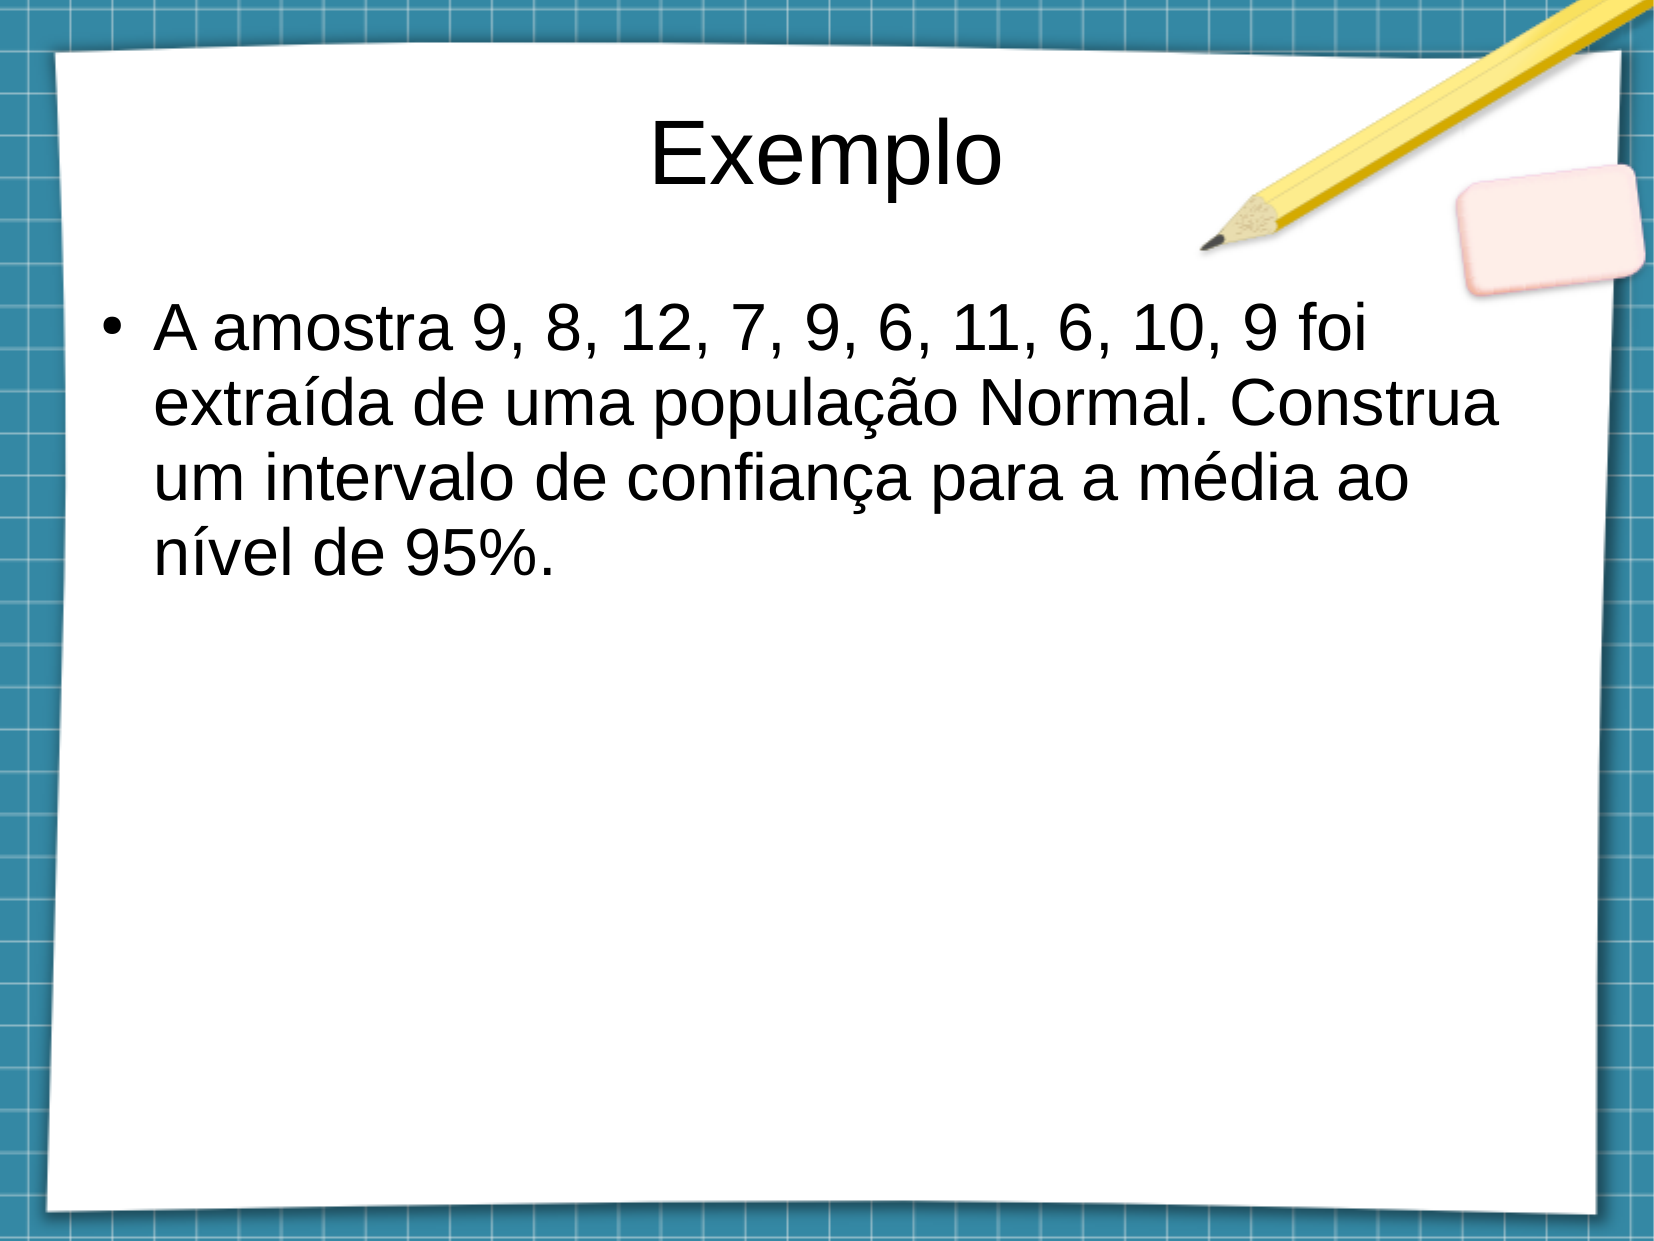

# Exemplo
A amostra 9, 8, 12, 7, 9, 6, 11, 6, 10, 9 foi extraída de uma população Normal. Construa um intervalo de confiança para a média ao nível de 95%.